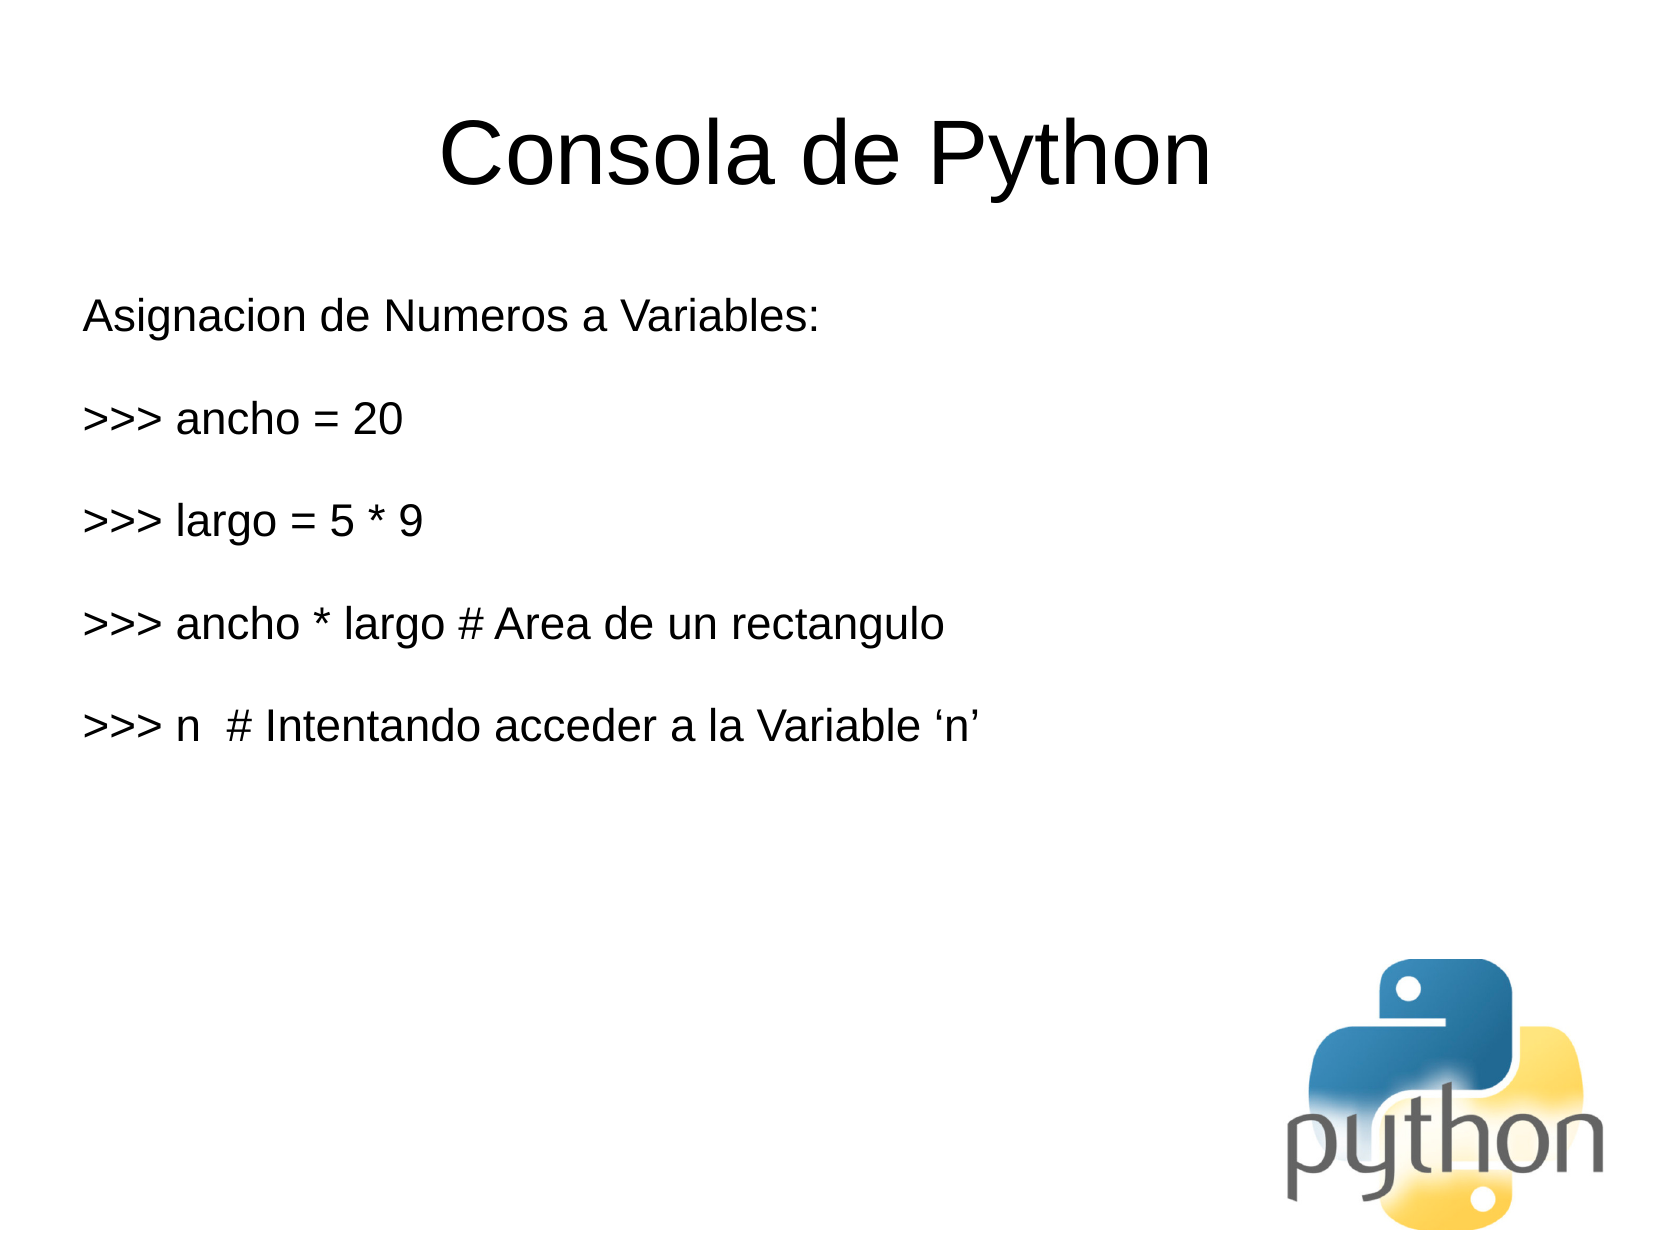

# Consola de Python
Asignacion de Numeros a Variables:
>>> ancho = 20
>>> largo = 5 * 9
>>> ancho * largo # Area de un rectangulo
>>> n # Intentando acceder a la Variable ‘n’